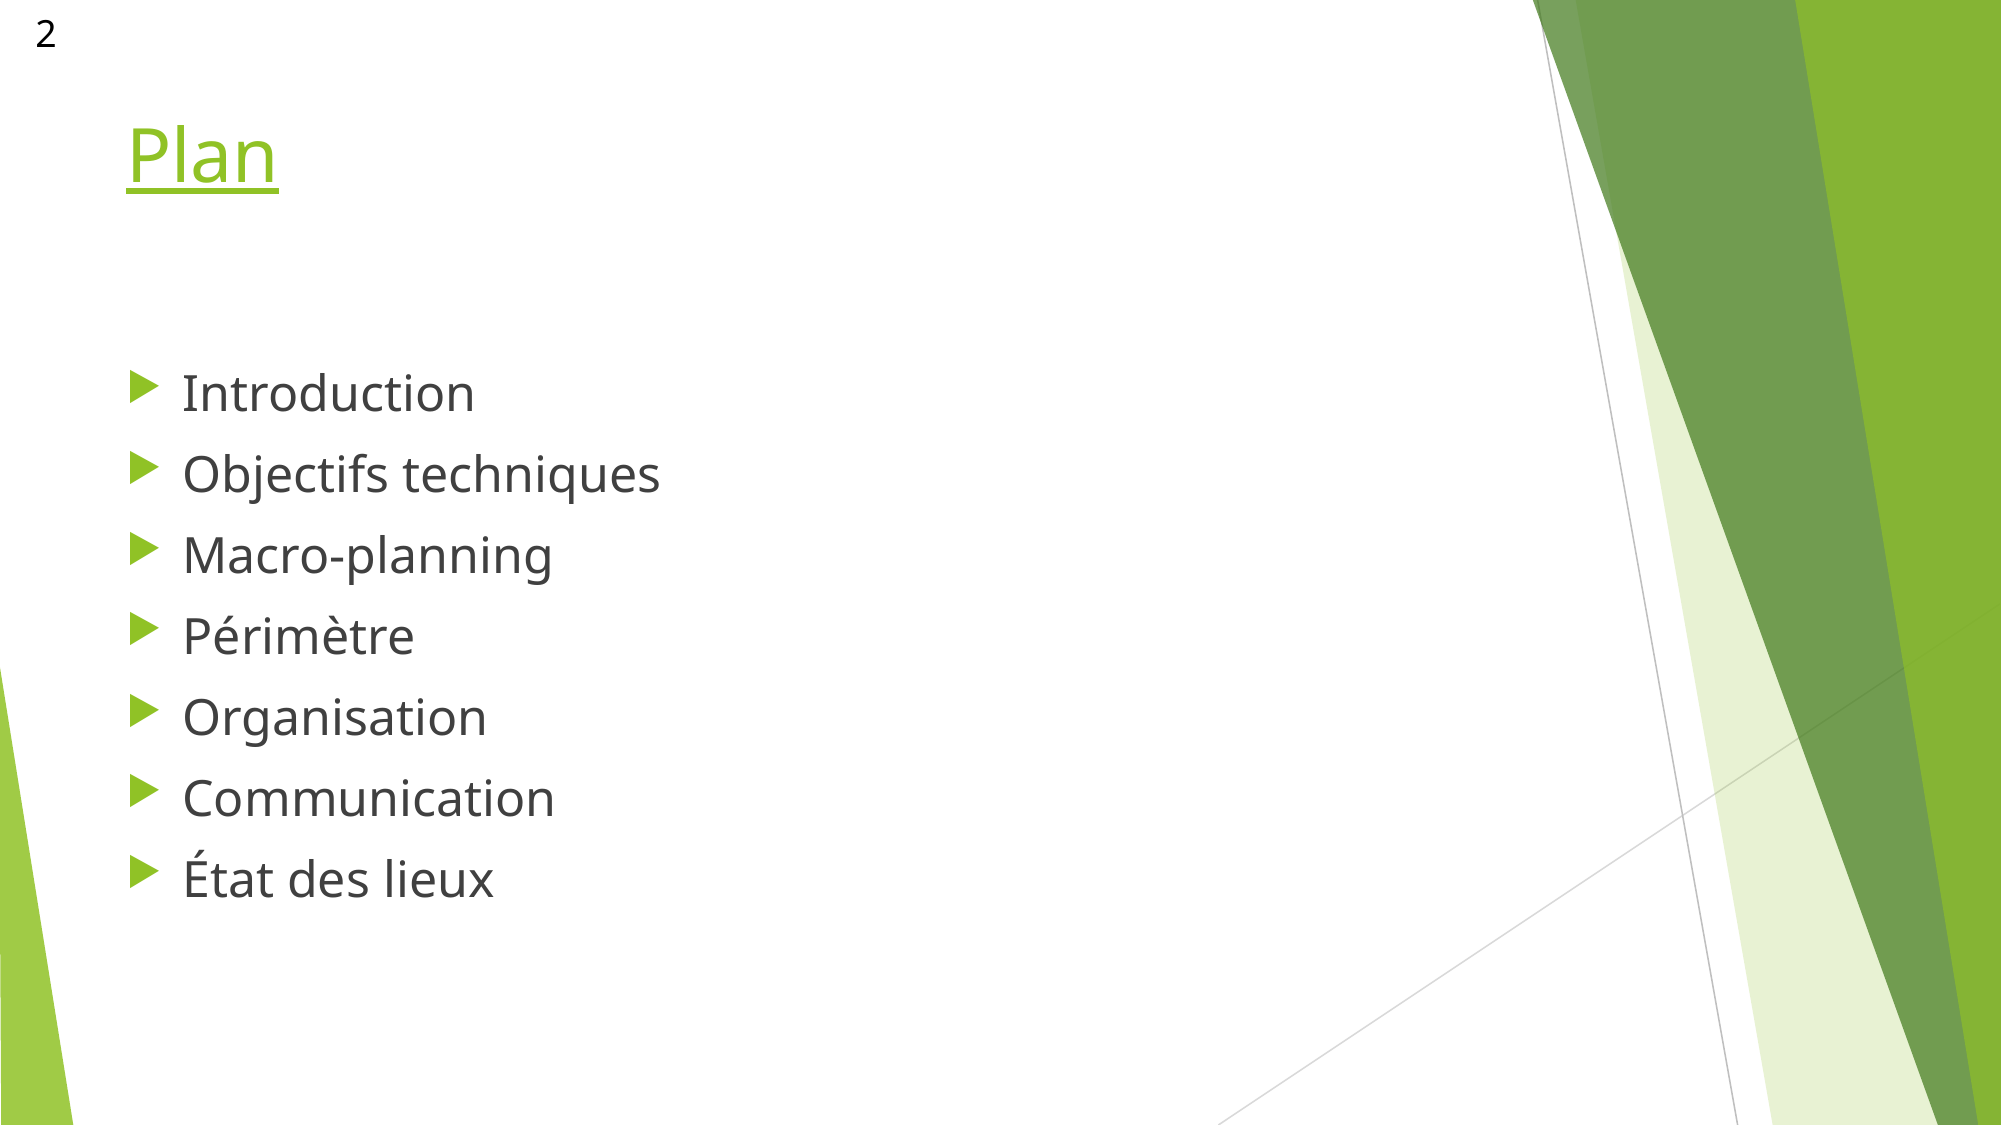

# Plan
Introduction
Objectifs techniques
Macro-planning
Périmètre
Organisation
Communication
État des lieux